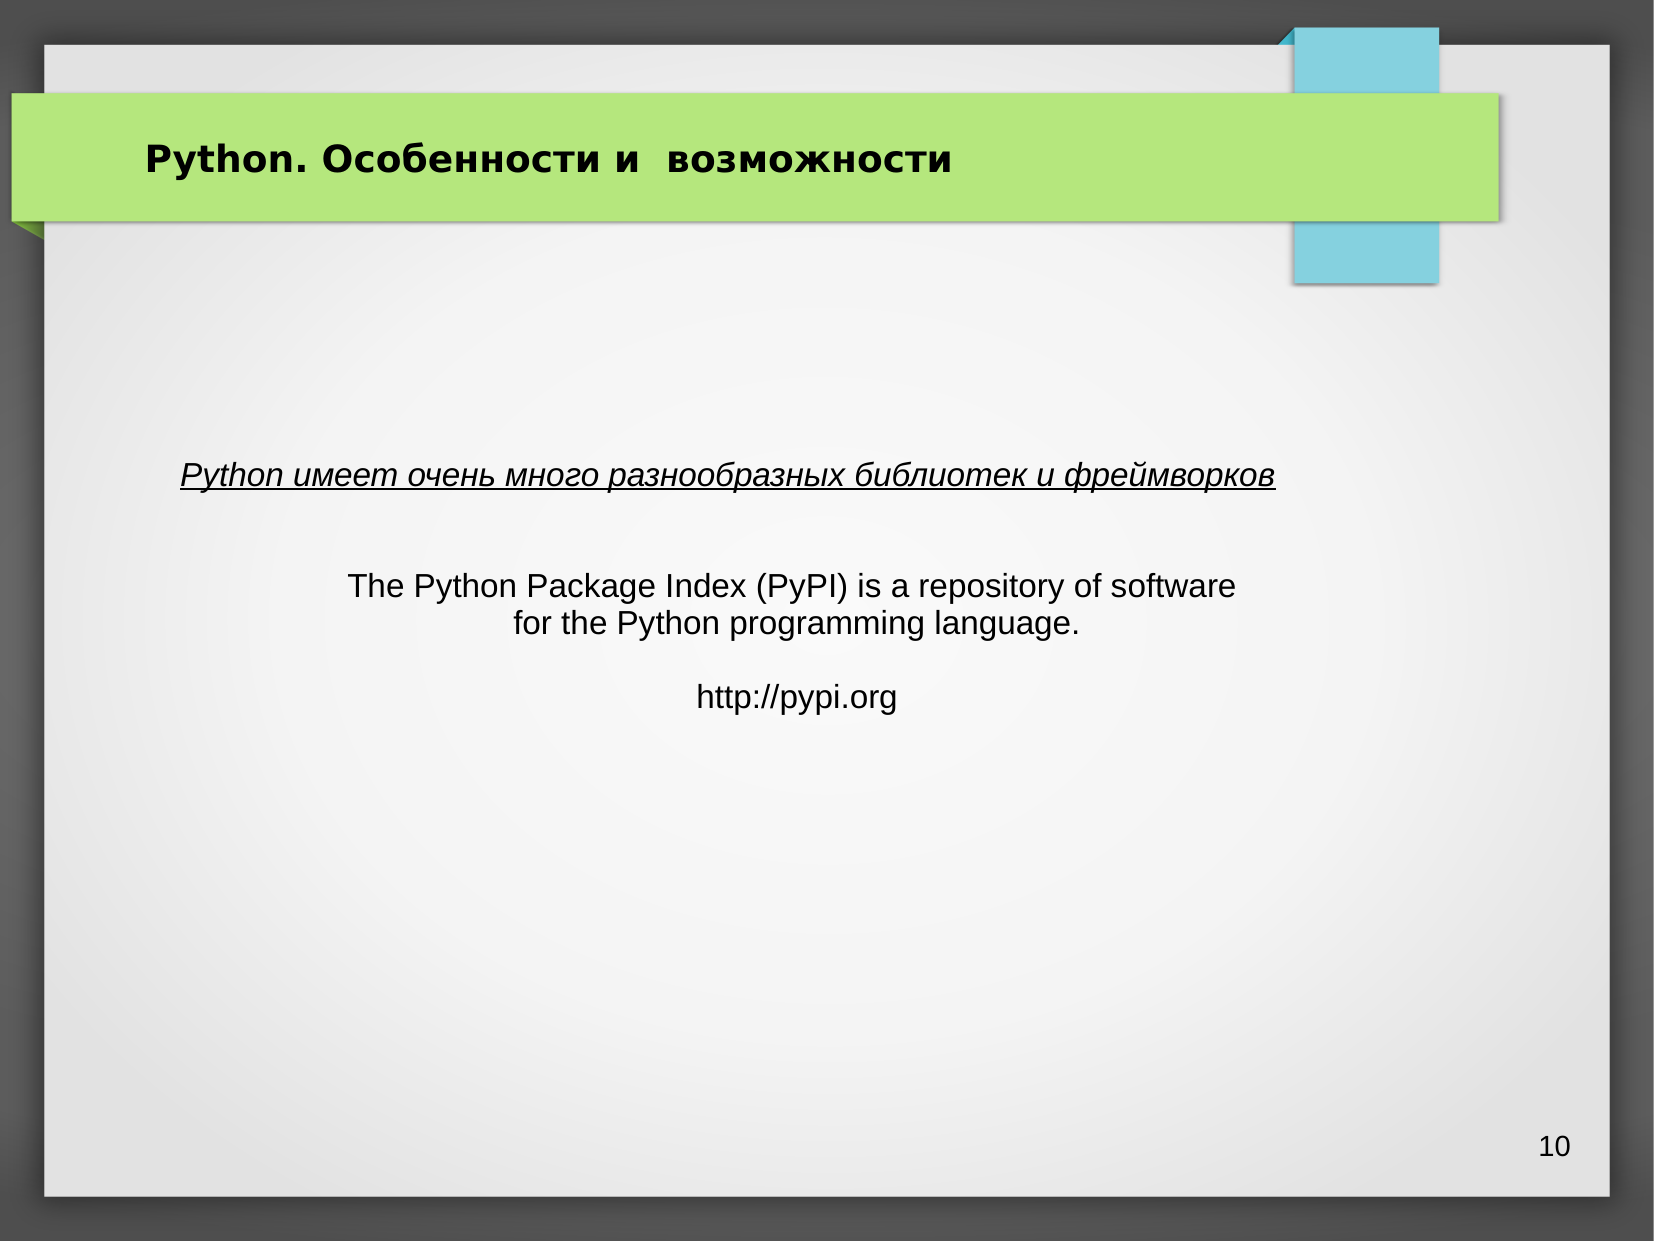

Python. Особенности и возможности
Python имеет очень много разнообразных библиотек и фреймворков
The Python Package Index (PyPI) is a repository of software
for the Python programming language.
http://pypi.org
10